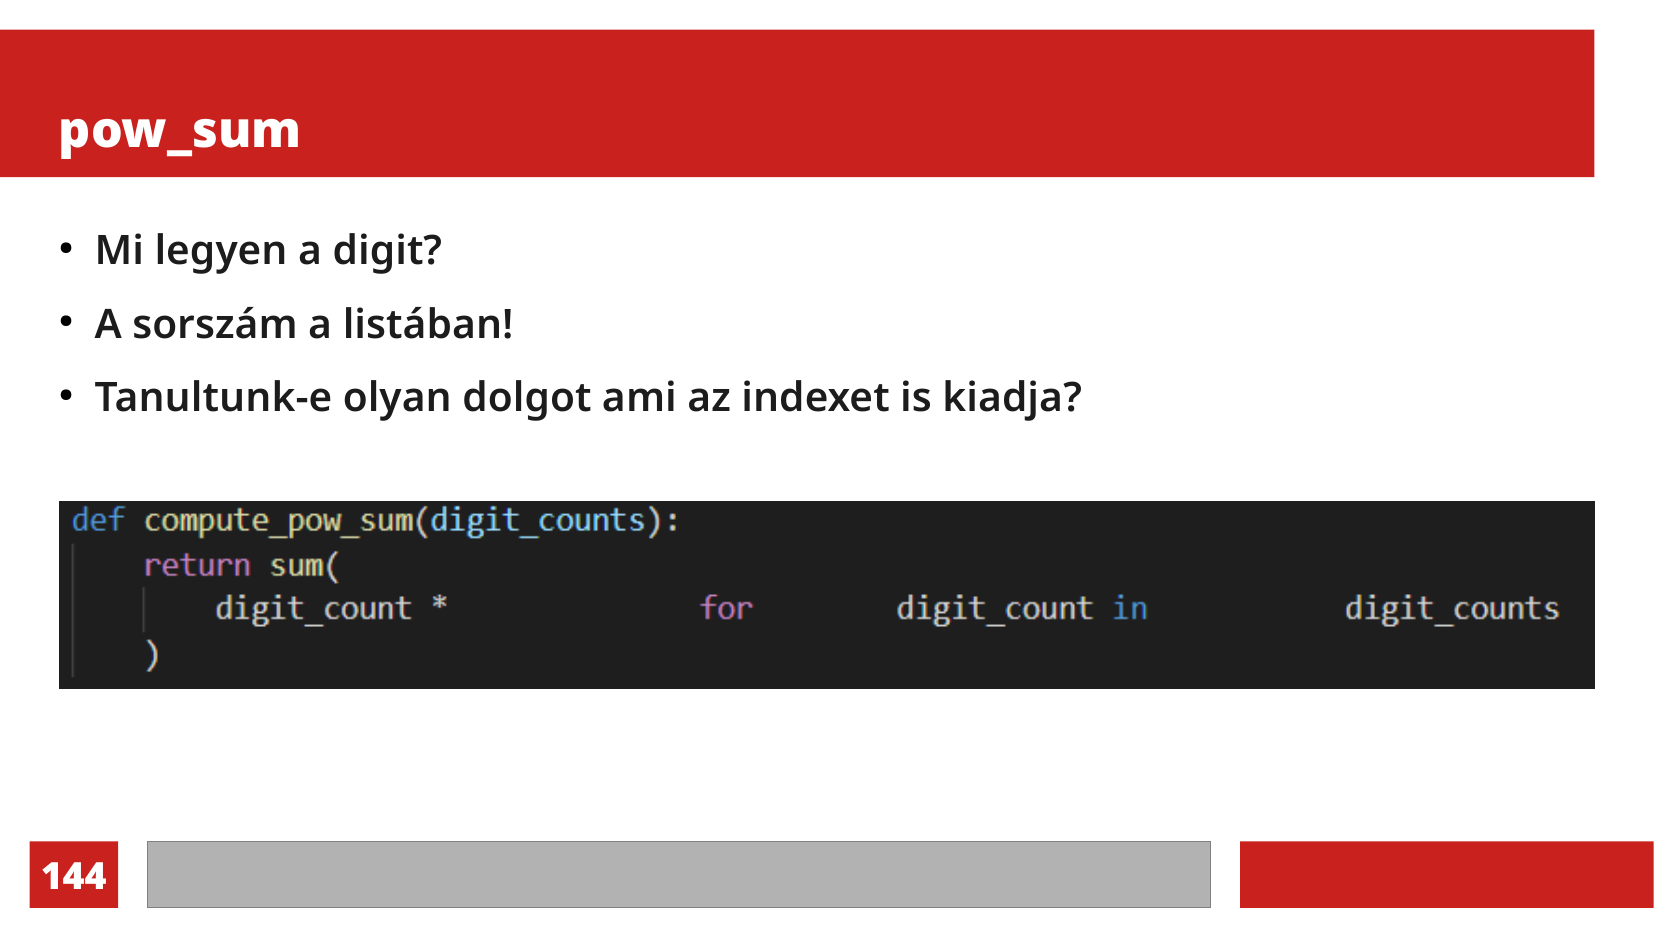

# pow_sum
Mi legyen a digit?
A sorszám a listában!
Tanultunk-e olyan dolgot ami az indexet is kiadja?
144